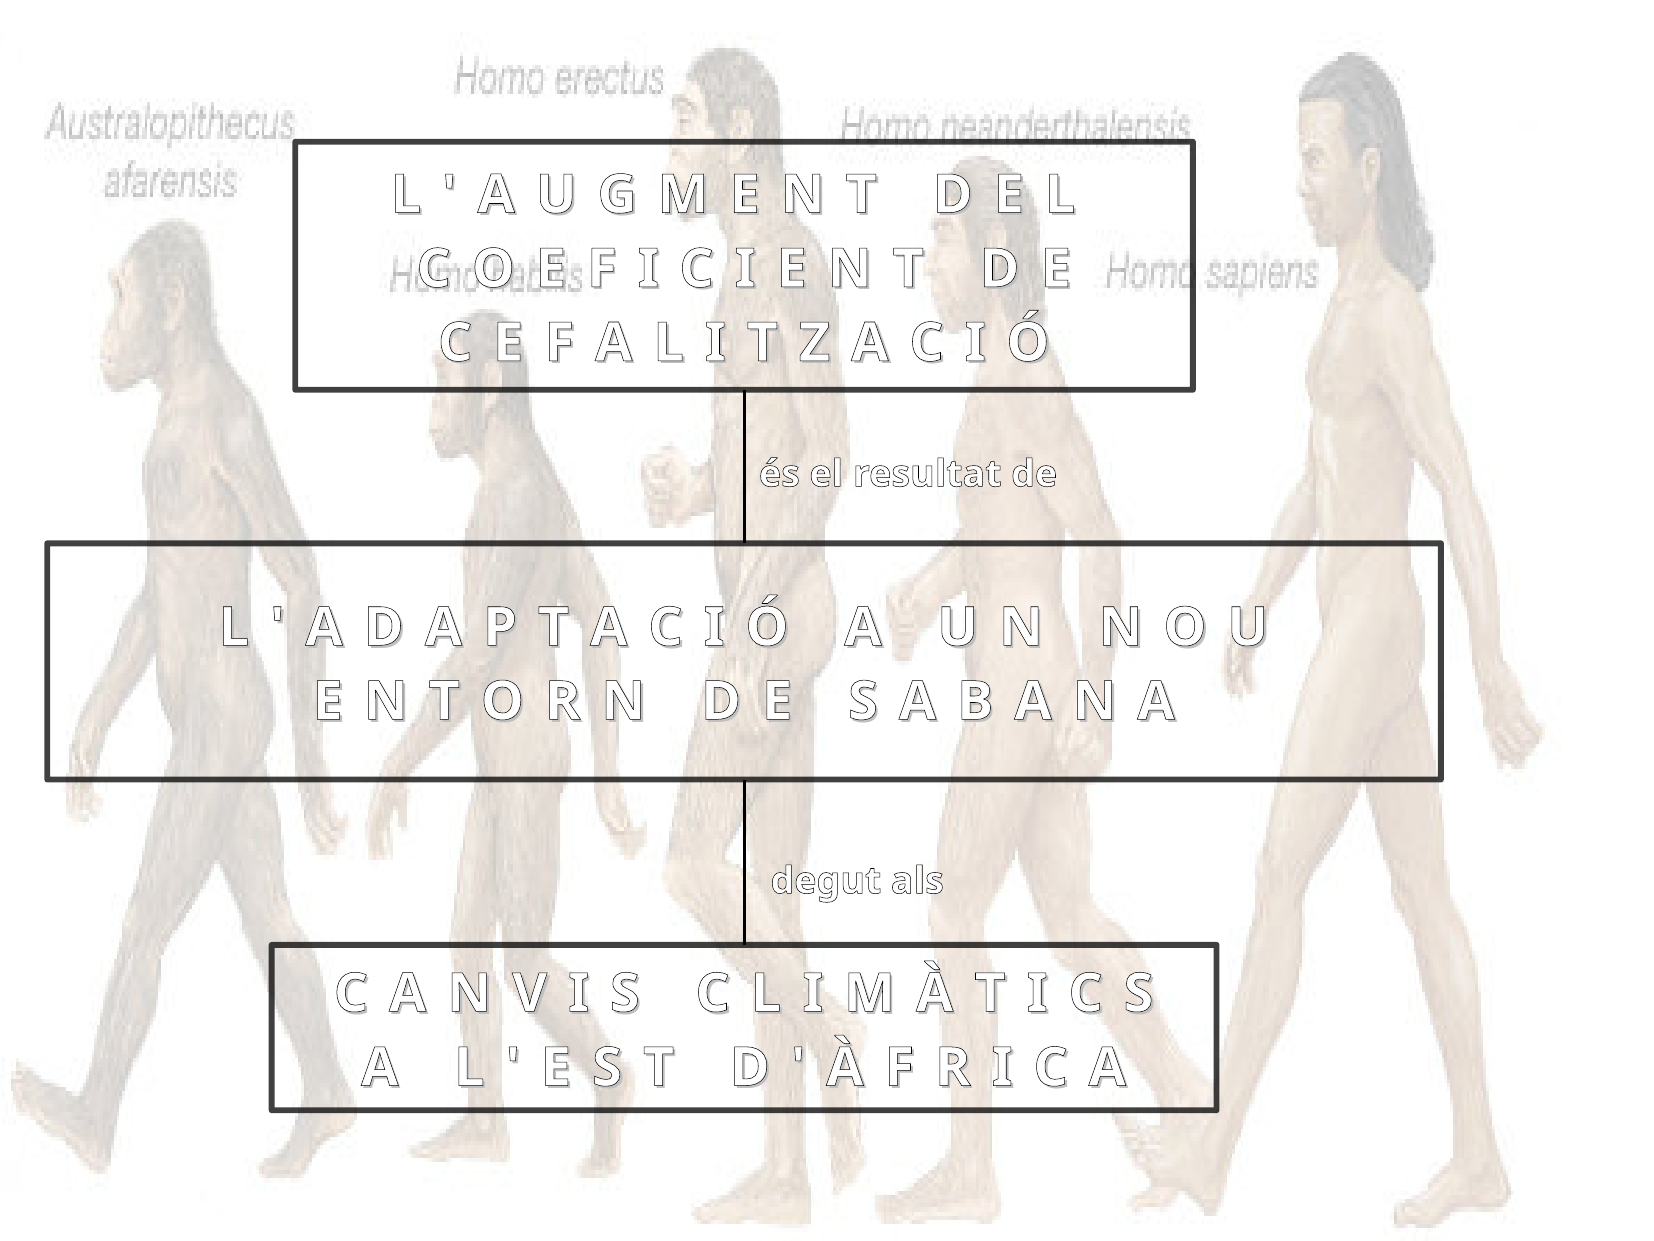

L'AUGMENT DEL COEFICIENT DE
CEFALITZACIÓ
és el resultat de
L'ADAPTACIÓ A UN NOU
ENTORN DE SABANA
degut als
CANVIS CLIMÀTICS
A L'EST D'ÀFRICA